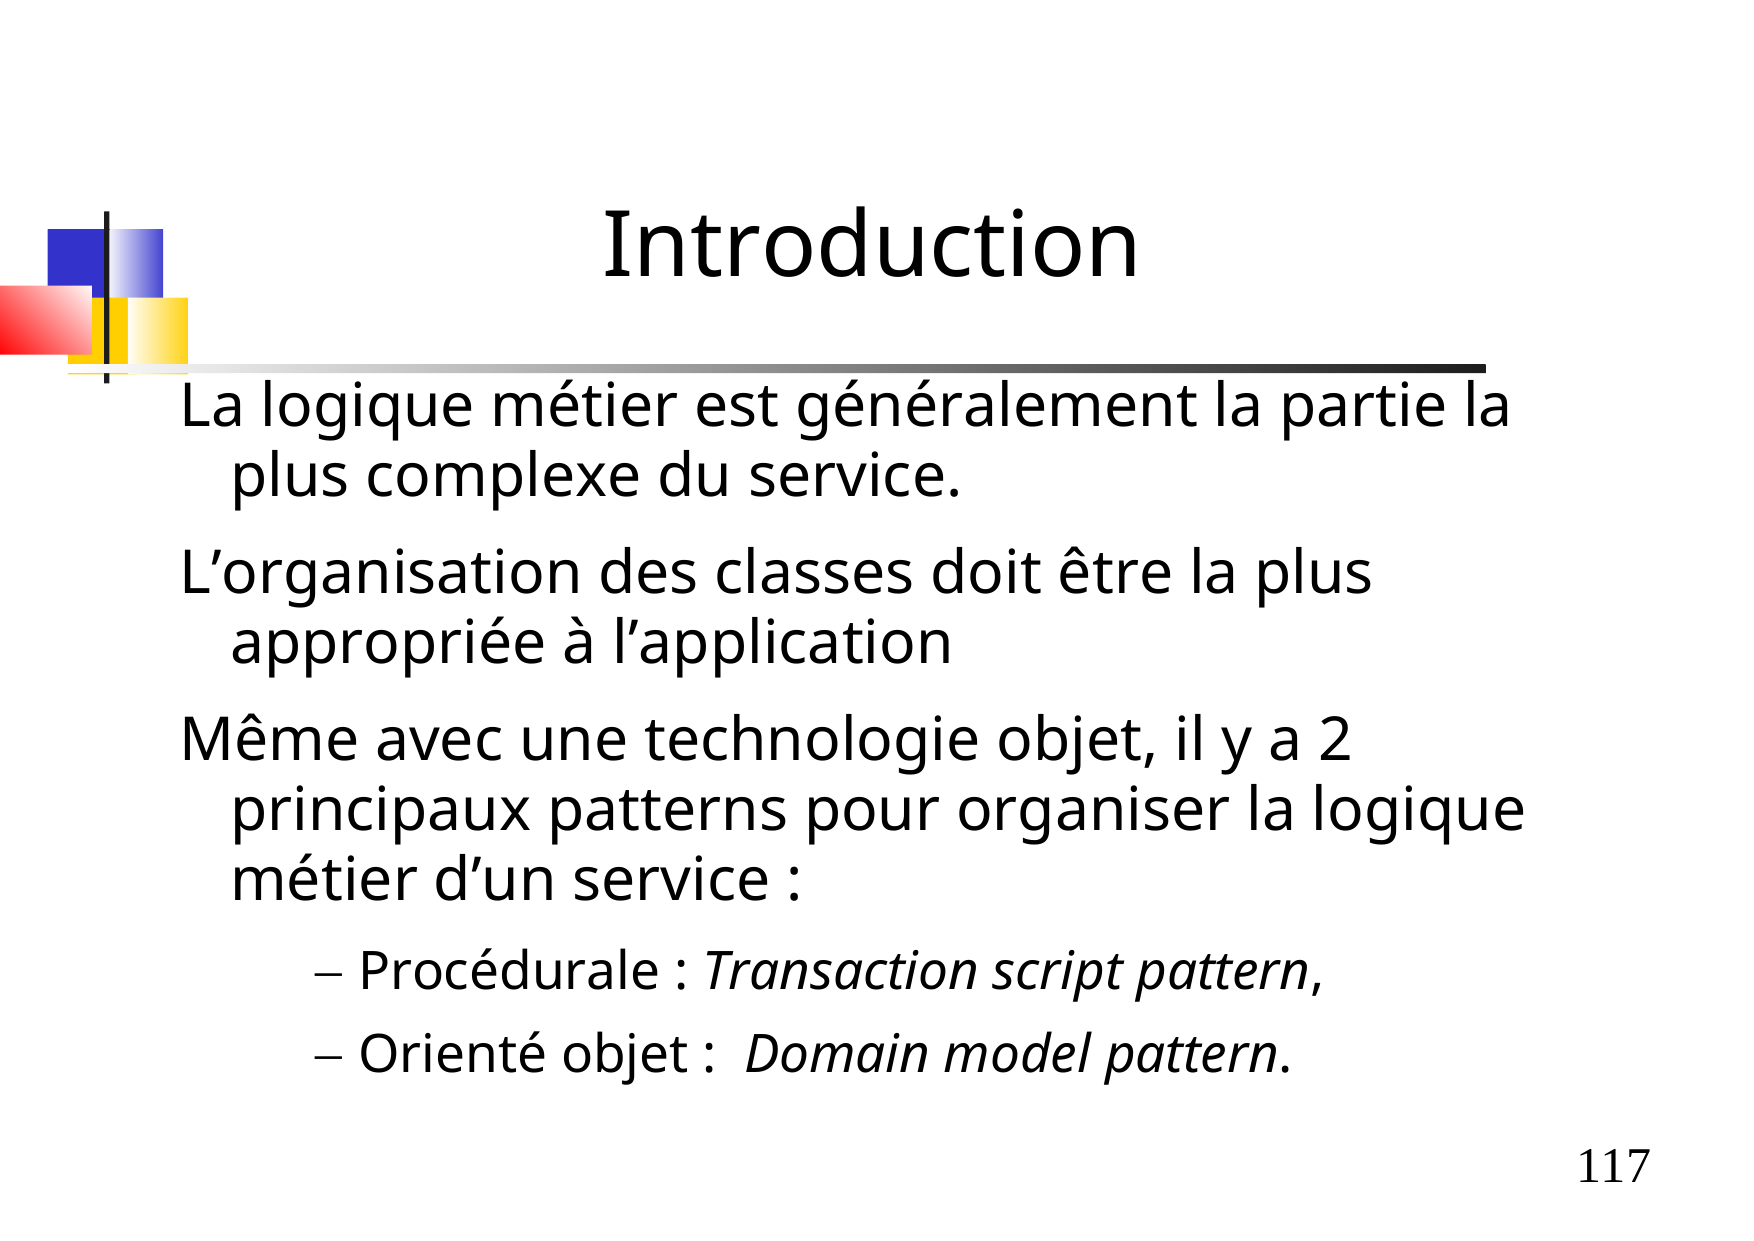

# Introduction
La logique métier est généralement la partie la plus complexe du service.
L’organisation des classes doit être la plus appropriée à l’application
Même avec une technologie objet, il y a 2 principaux patterns pour organiser la logique métier d’un service :
Procédurale : Transaction script pattern,
Orienté objet : Domain model pattern.